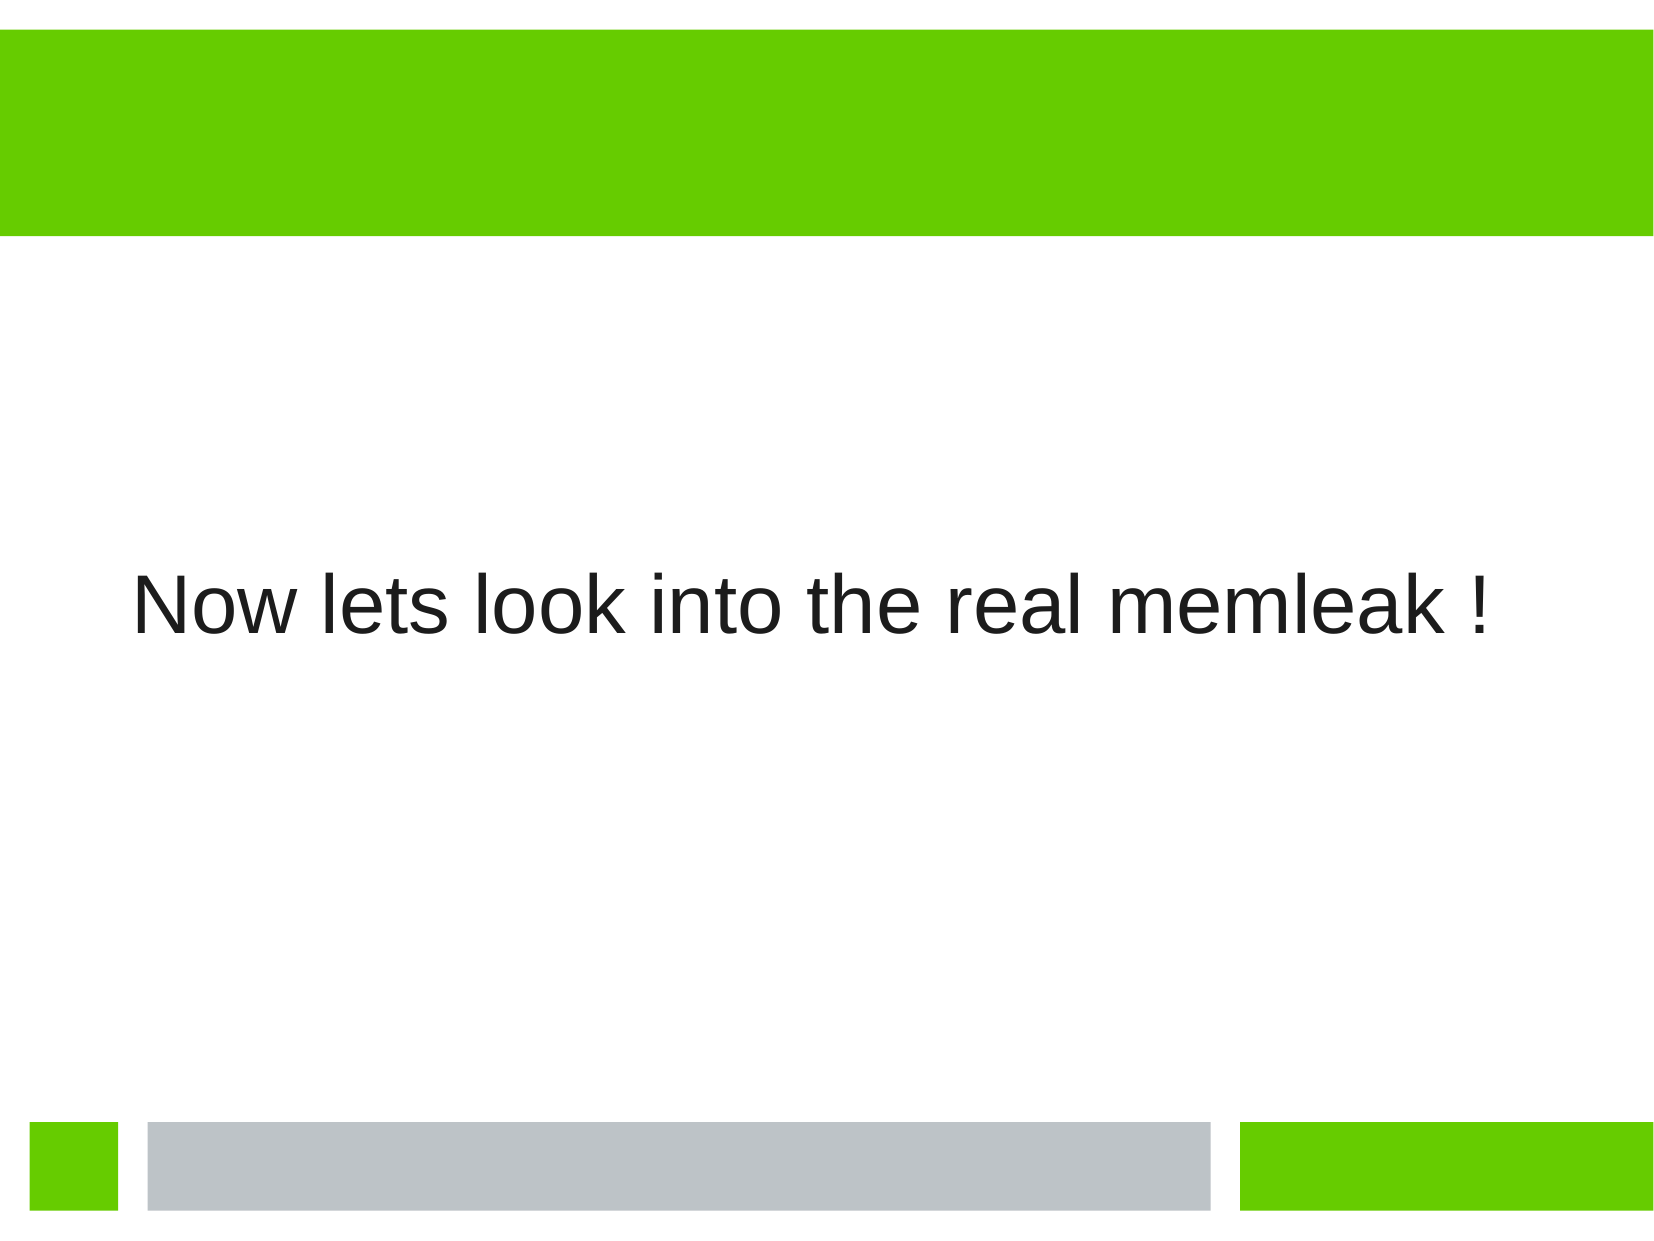

# Now lets look into the real memleak !